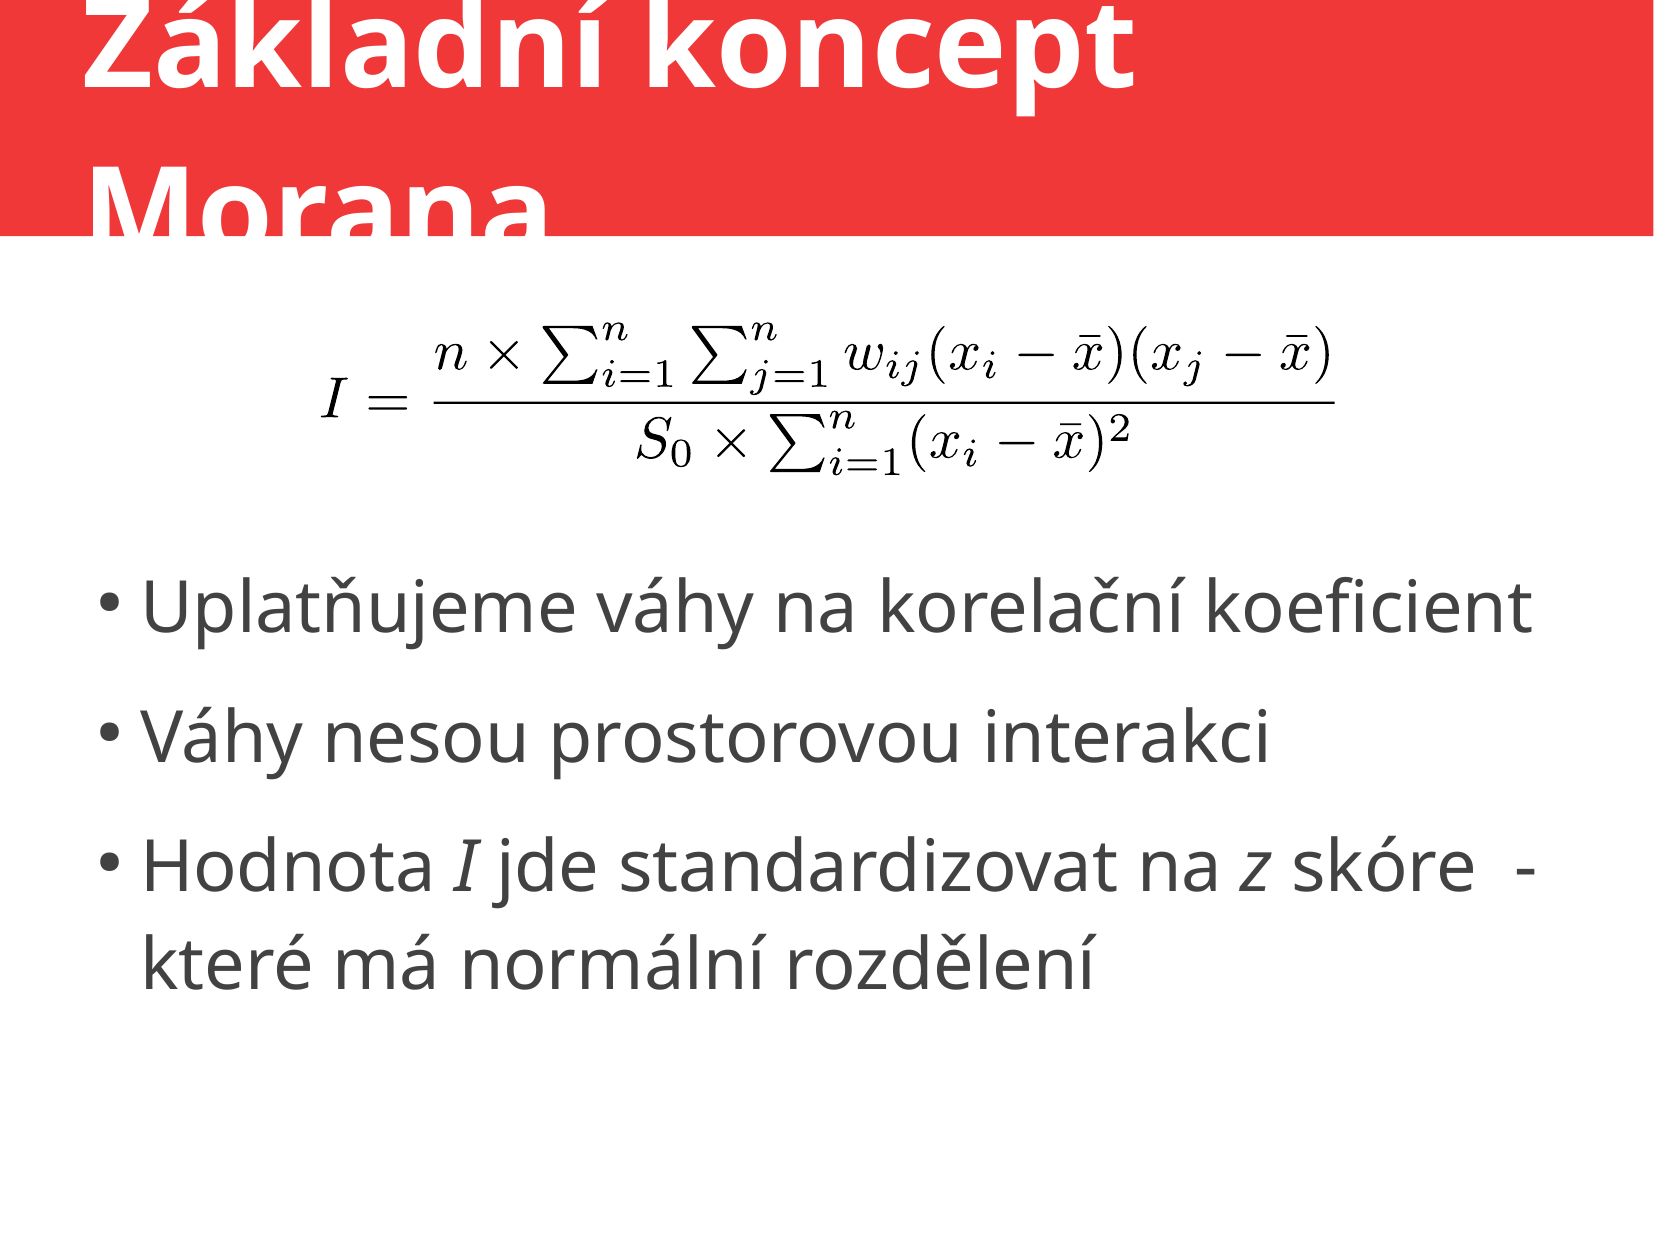

# Základní koncept Morana
Uplatňujeme váhy na korelační koeficient
Váhy nesou prostorovou interakci
Hodnota I jde standardizovat na z skóre - které má normální rozdělení